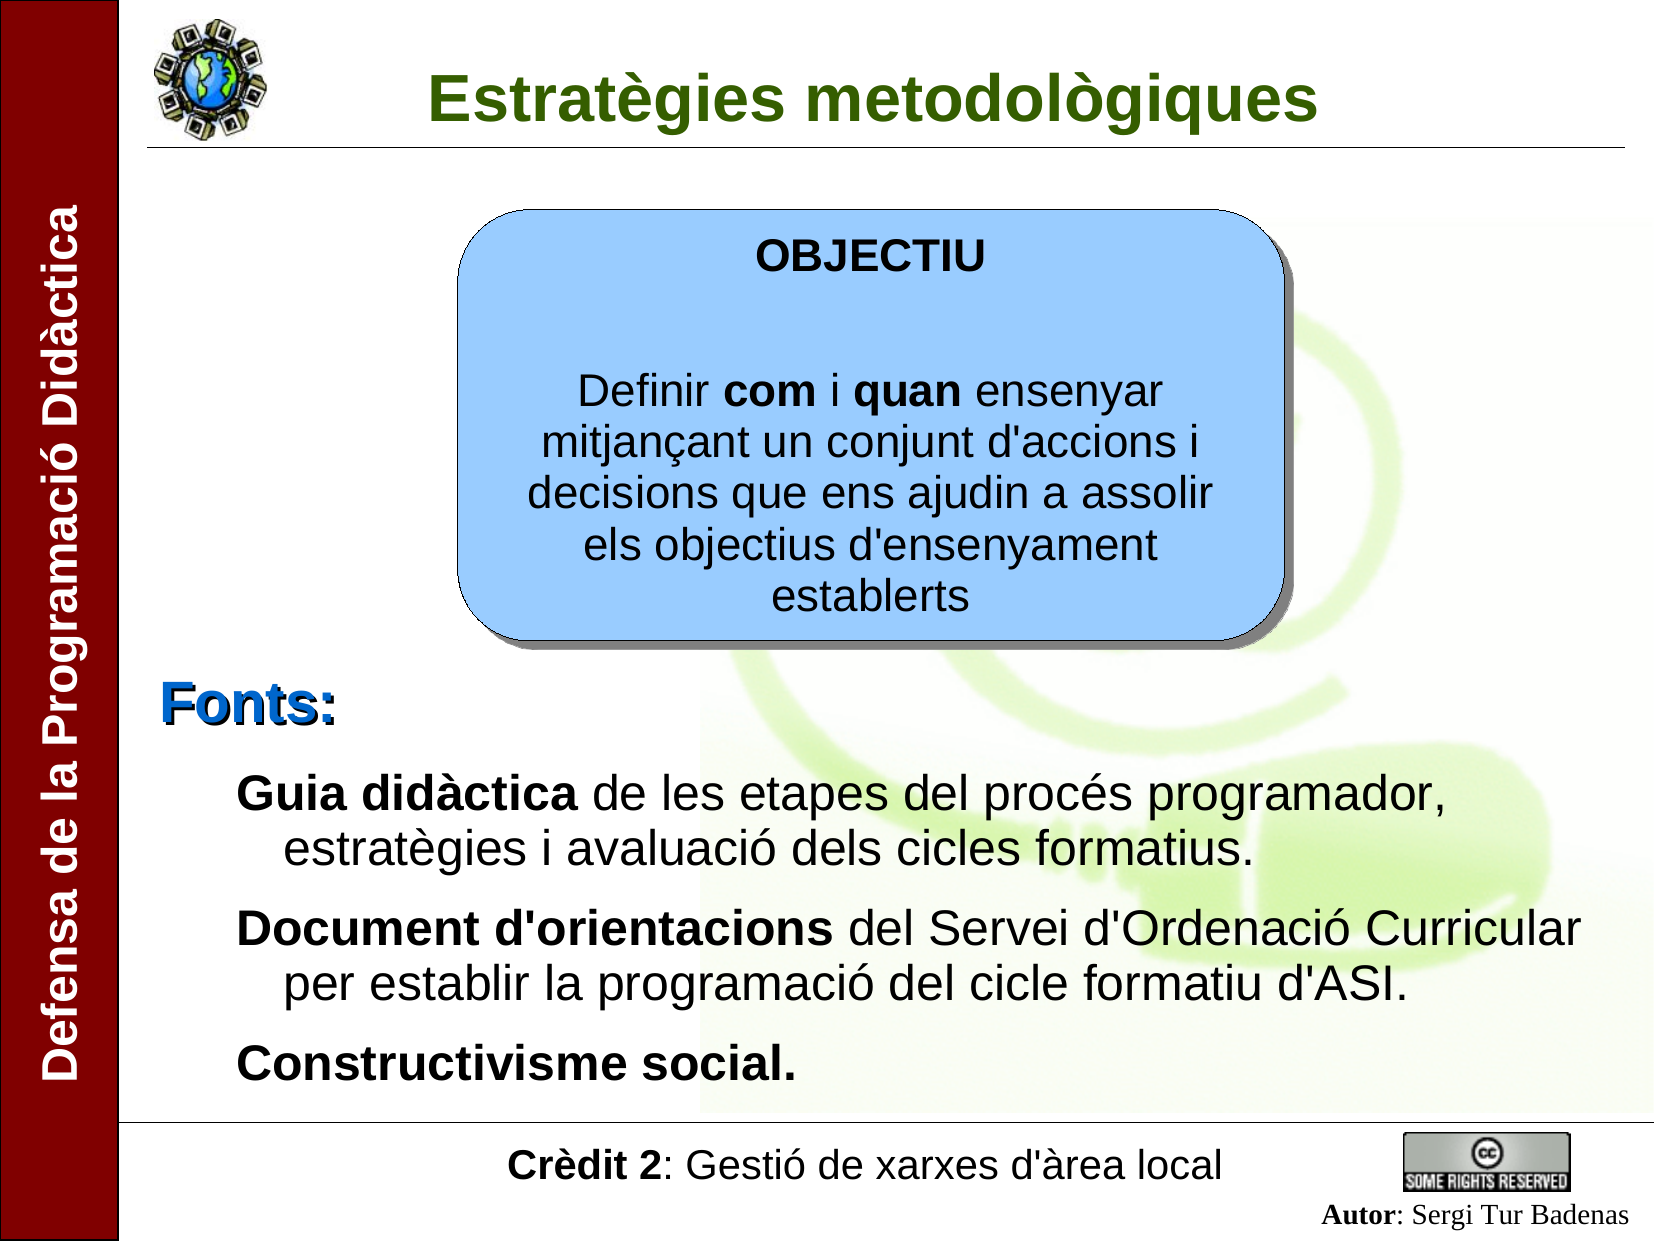

# Estratègies metodològiques
OBJECTIU
Definir com i quan ensenyar mitjançant un conjunt d'accions i decisions que ens ajudin a assolir els objectius d'ensenyament establerts
Fonts:
Guia didàctica de les etapes del procés programador, estratègies i avaluació dels cicles formatius.
Document d'orientacions del Servei d'Ordenació Curricular per establir la programació del cicle formatiu d'ASI.
Constructivisme social.